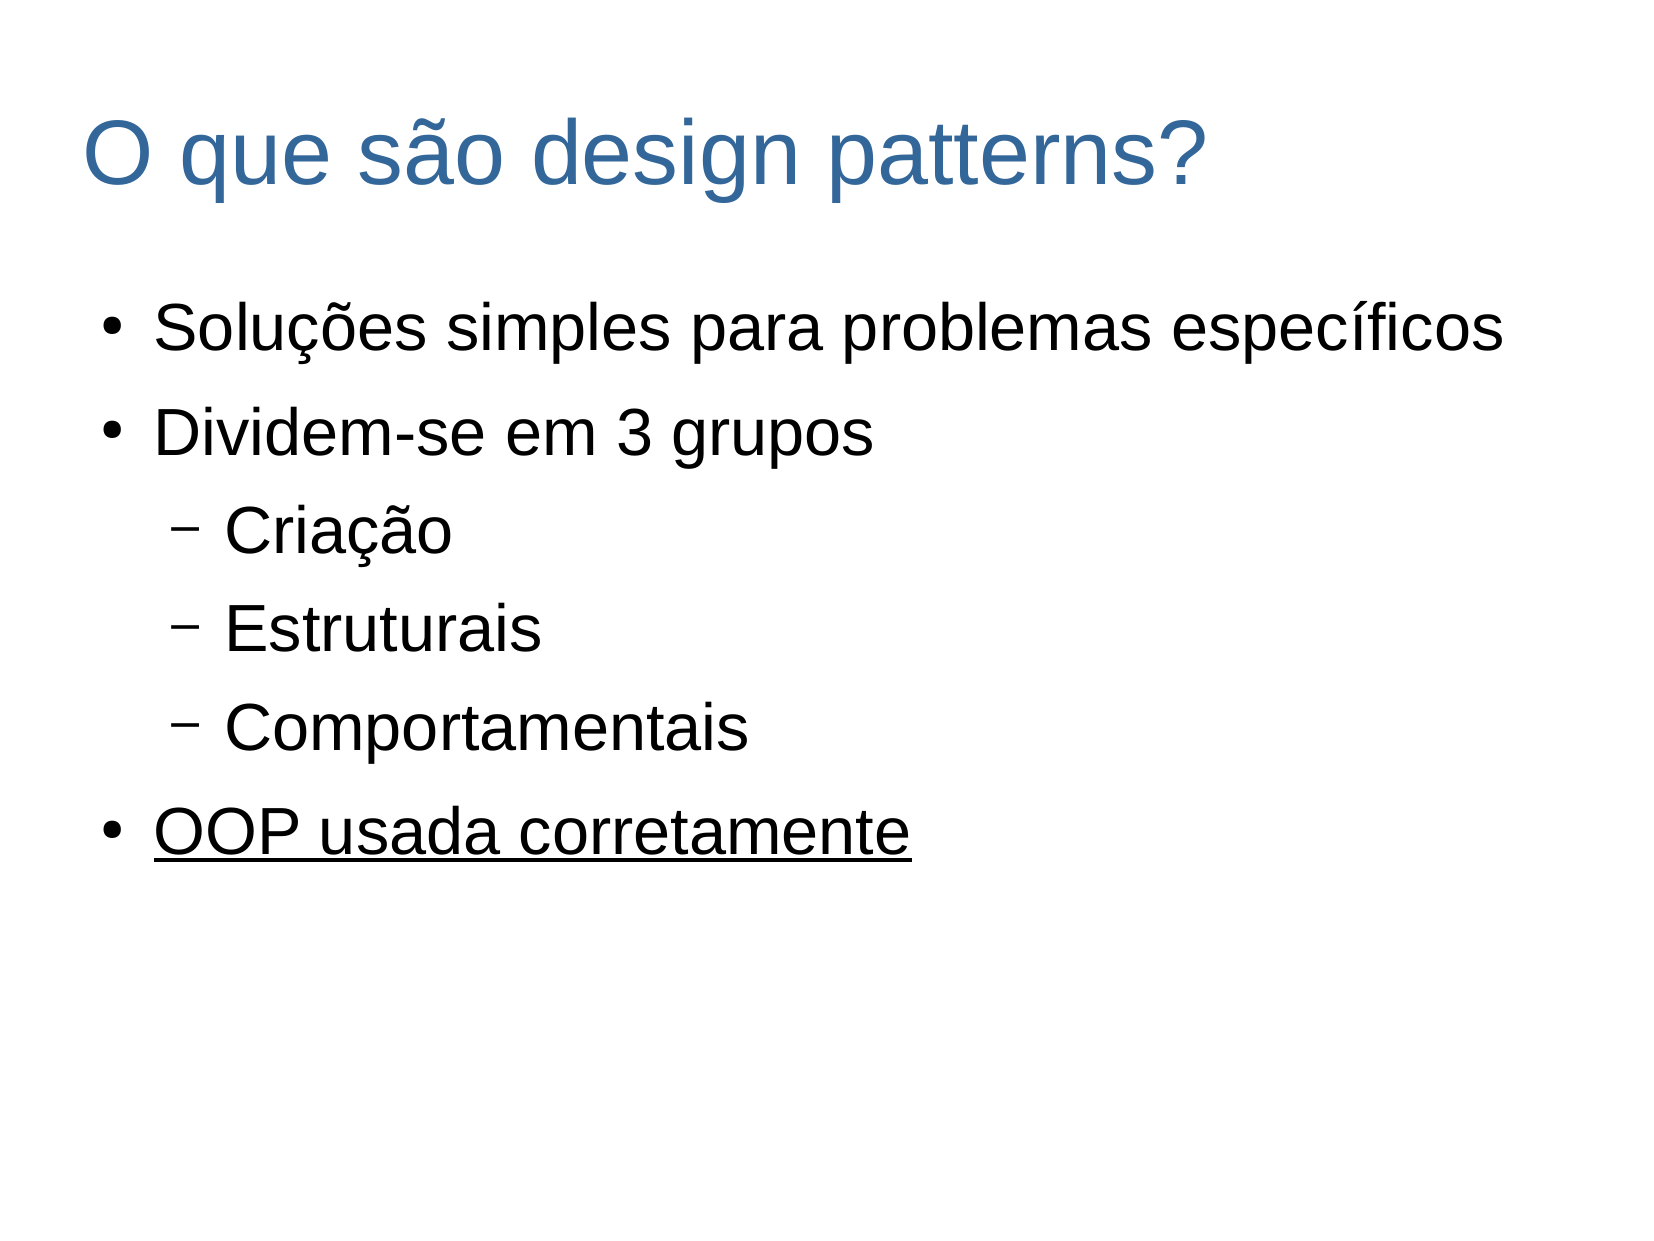

# O que são design patterns?
Soluções simples para problemas específicos
Dividem-se em 3 grupos
Criação
Estruturais
Comportamentais
OOP usada corretamente